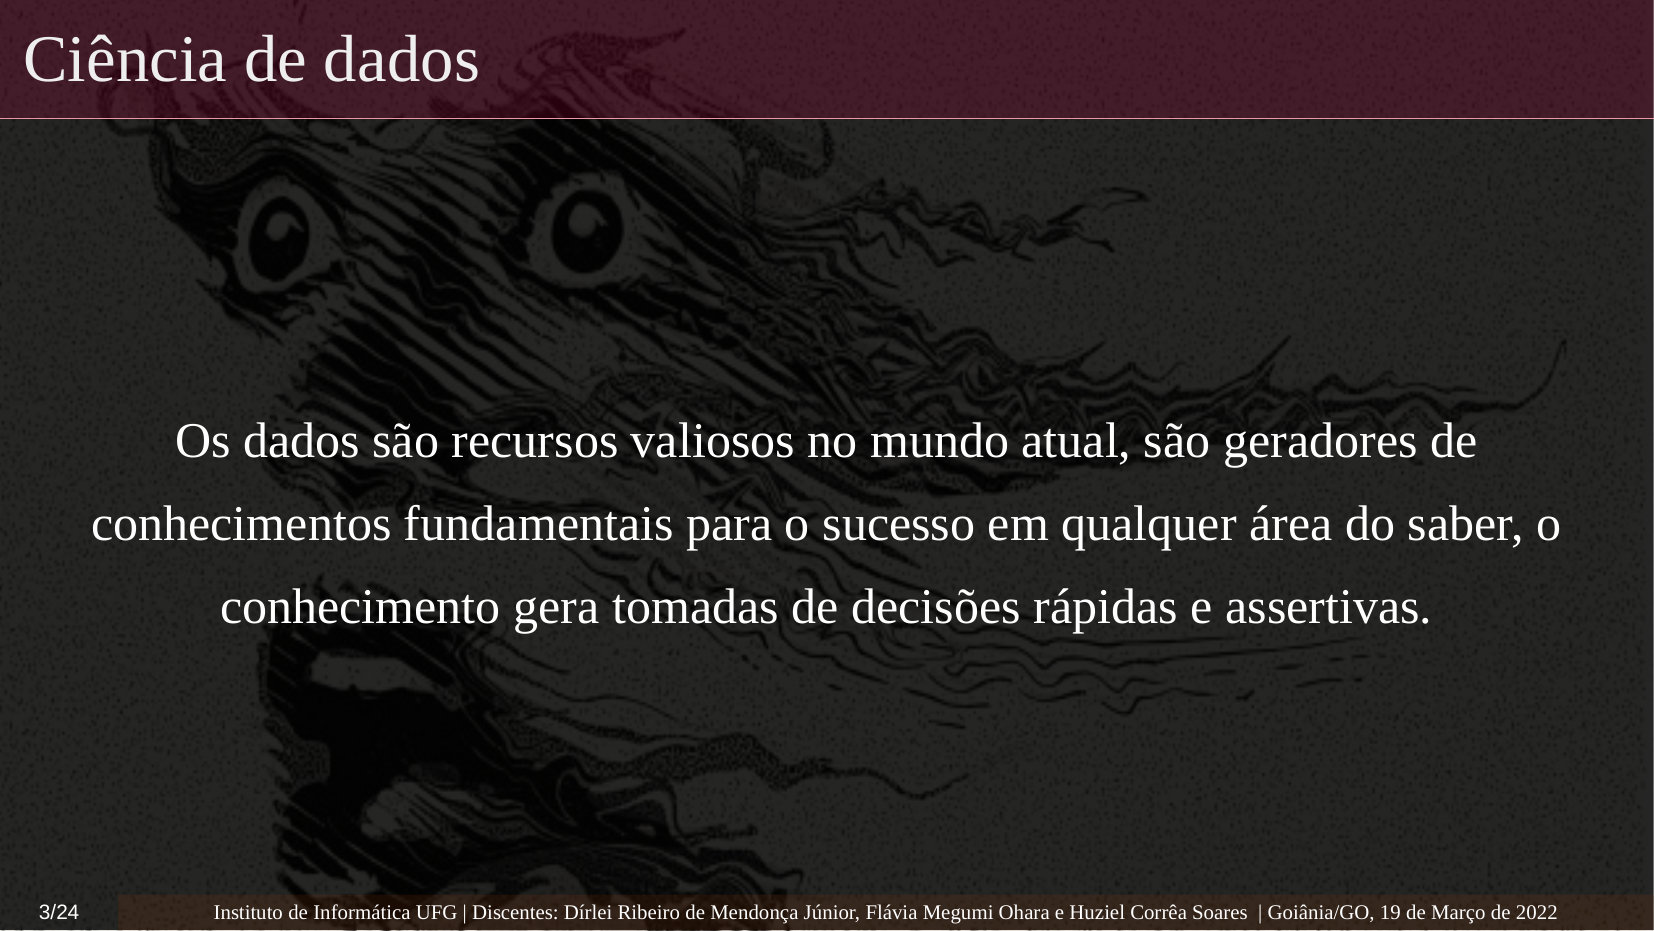

# Ciência de dados
Os dados são recursos valiosos no mundo atual, são geradores de conhecimentos fundamentais para o sucesso em qualquer área do saber, o conhecimento gera tomadas de decisões rápidas e assertivas.
3